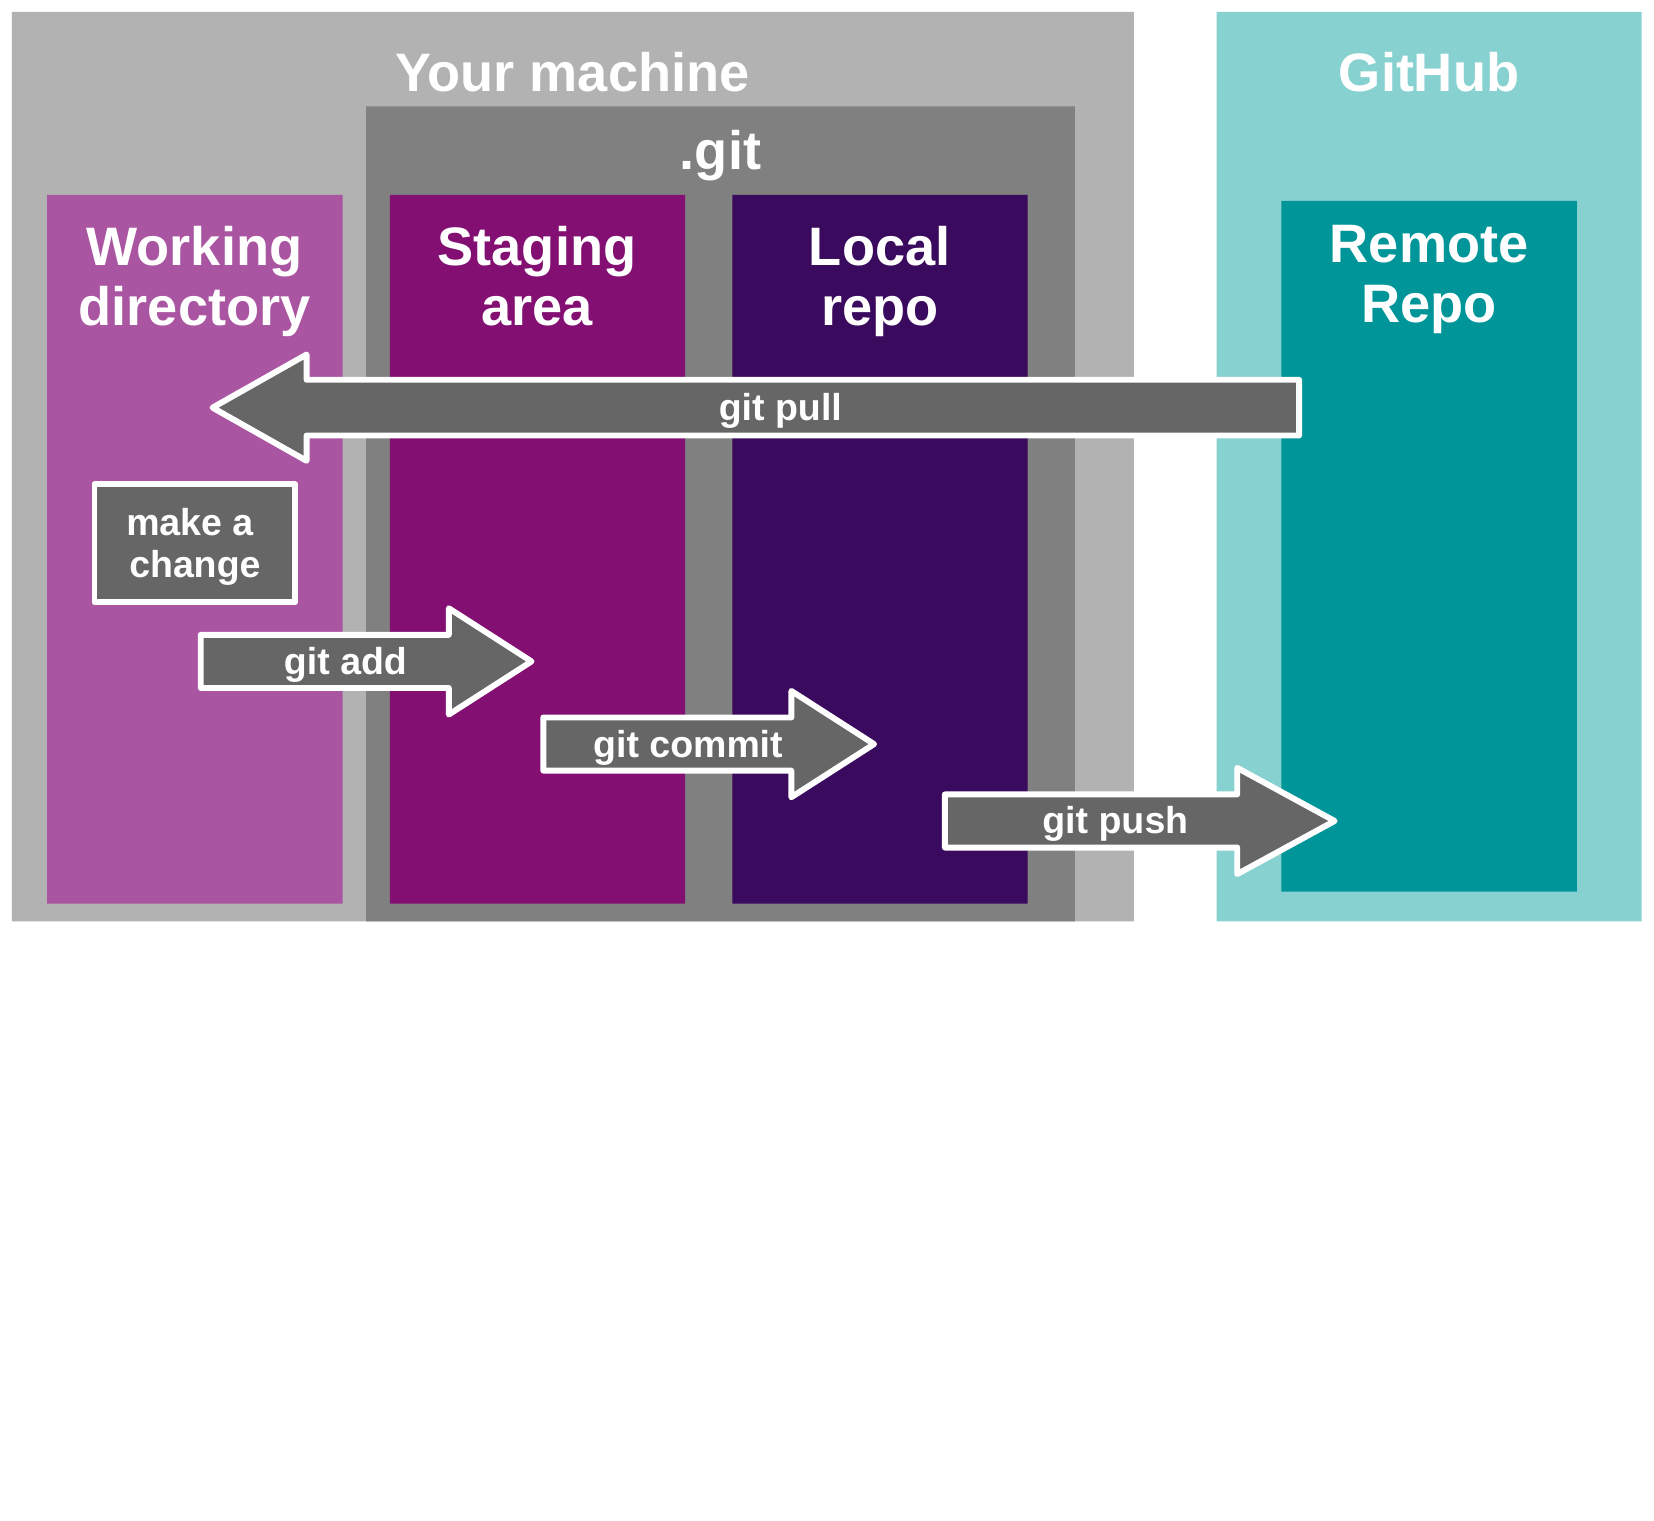

Your machine
GitHub
.git
Working
directory
Staging
area
Local
repo
Remote
Repo
git pull
make a
change
git add
git commit
git push